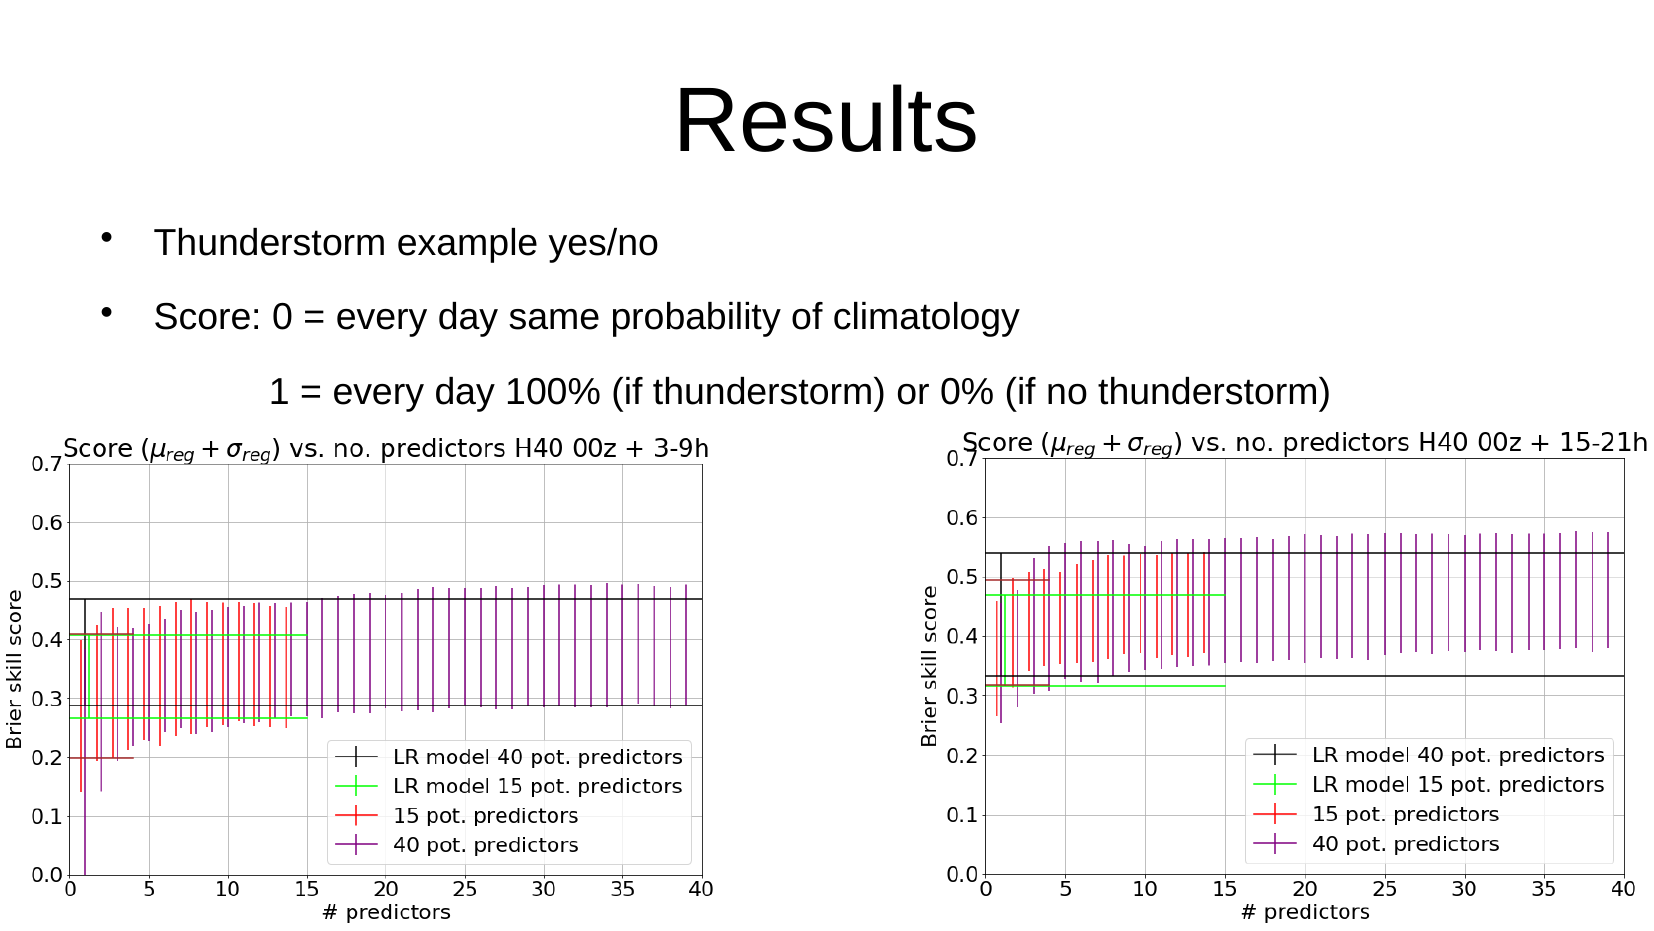

Results
Thunderstorm example yes/no
Score: 0 = every day same probability of climatology
 1 = every day 100% (if thunderstorm) or 0% (if no thunderstorm)